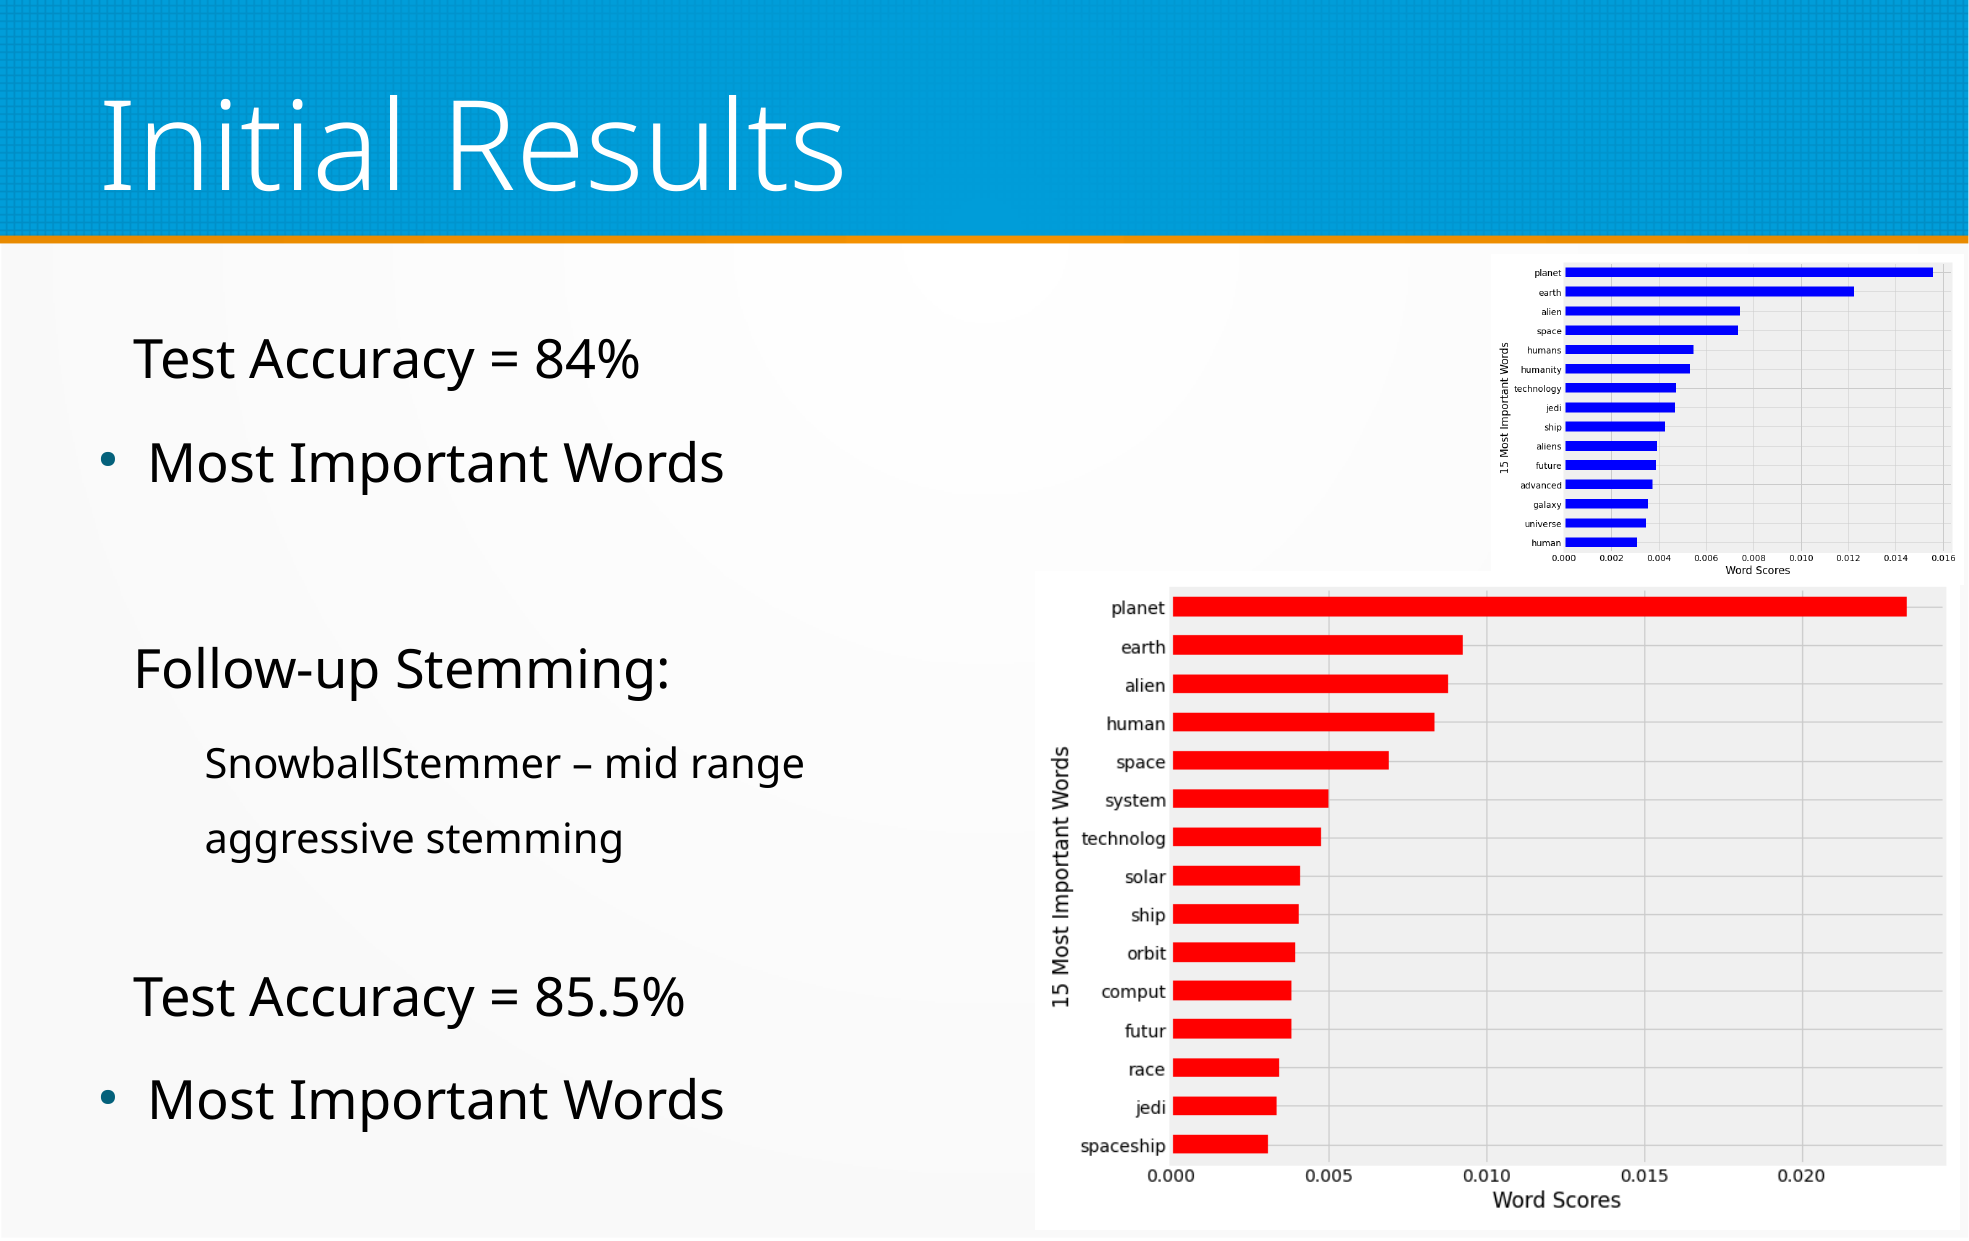

# Initial Results
Test Accuracy = 84%
 Most Important Words
Follow-up Stemming:
SnowballStemmer – mid range
aggressive stemming
Test Accuracy = 85.5%
 Most Important Words